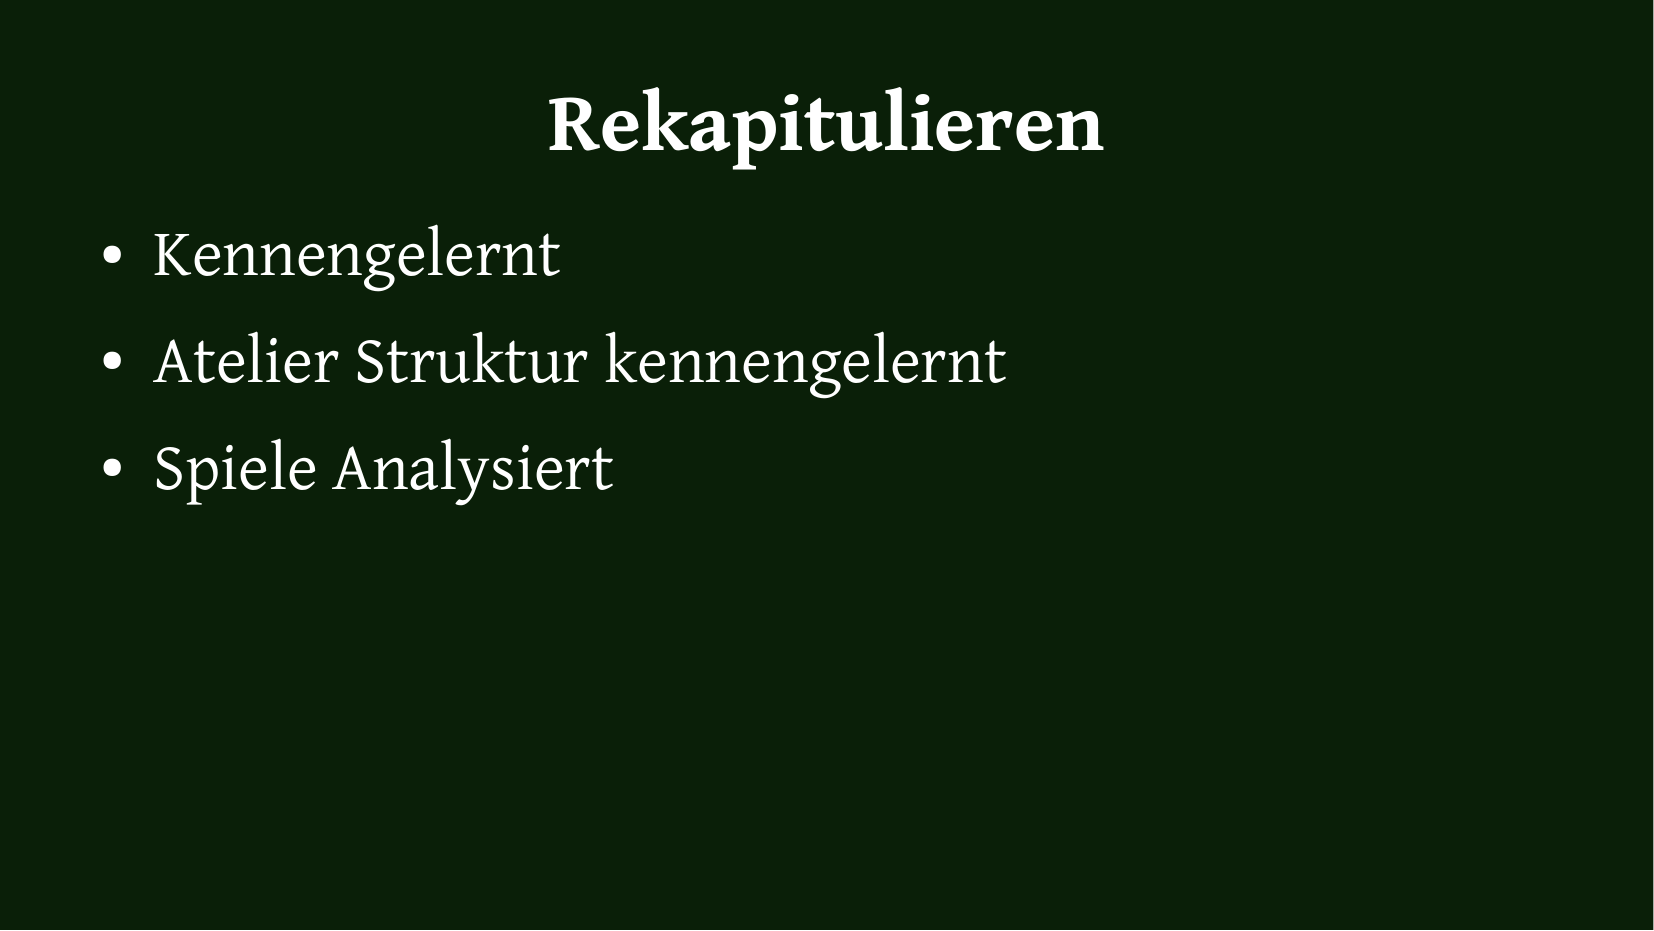

# Rekapitulieren
Kennengelernt
Atelier Struktur kennengelernt
Spiele Analysiert